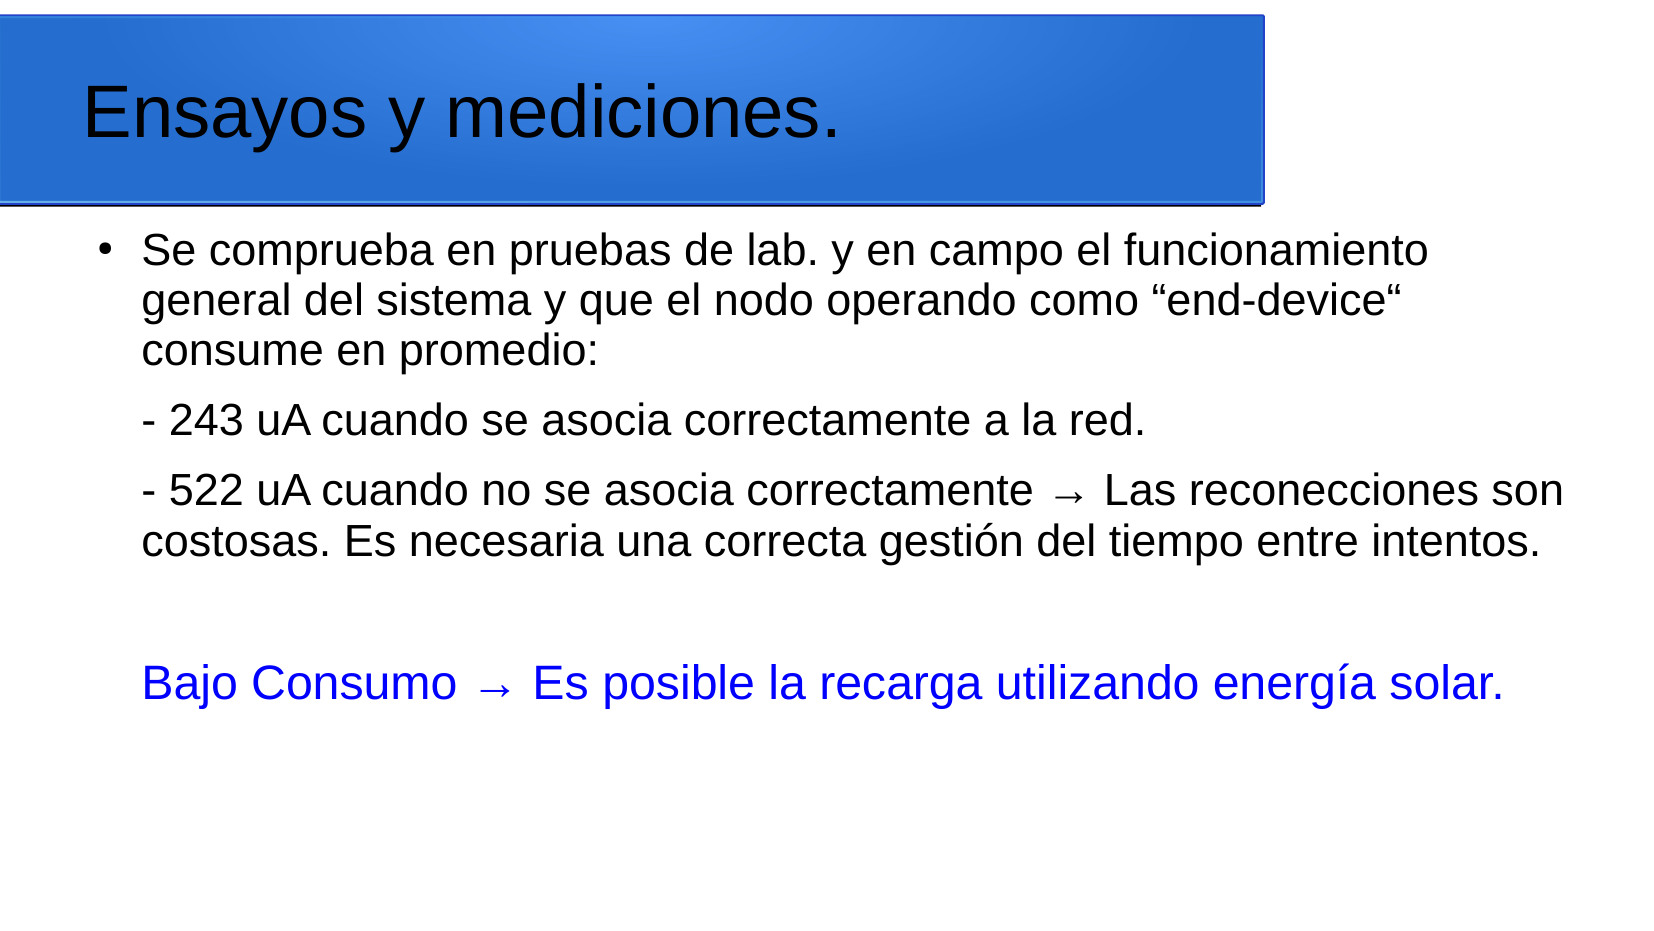

# Ensayos y mediciones.
Se comprueba en pruebas de lab. y en campo el funcionamiento general del sistema y que el nodo operando como “end-device“ consume en promedio:
- 243 uA cuando se asocia correctamente a la red.
- 522 uA cuando no se asocia correctamente → Las reconecciones son costosas. Es necesaria una correcta gestión del tiempo entre intentos.
Bajo Consumo → Es posible la recarga utilizando energía solar.